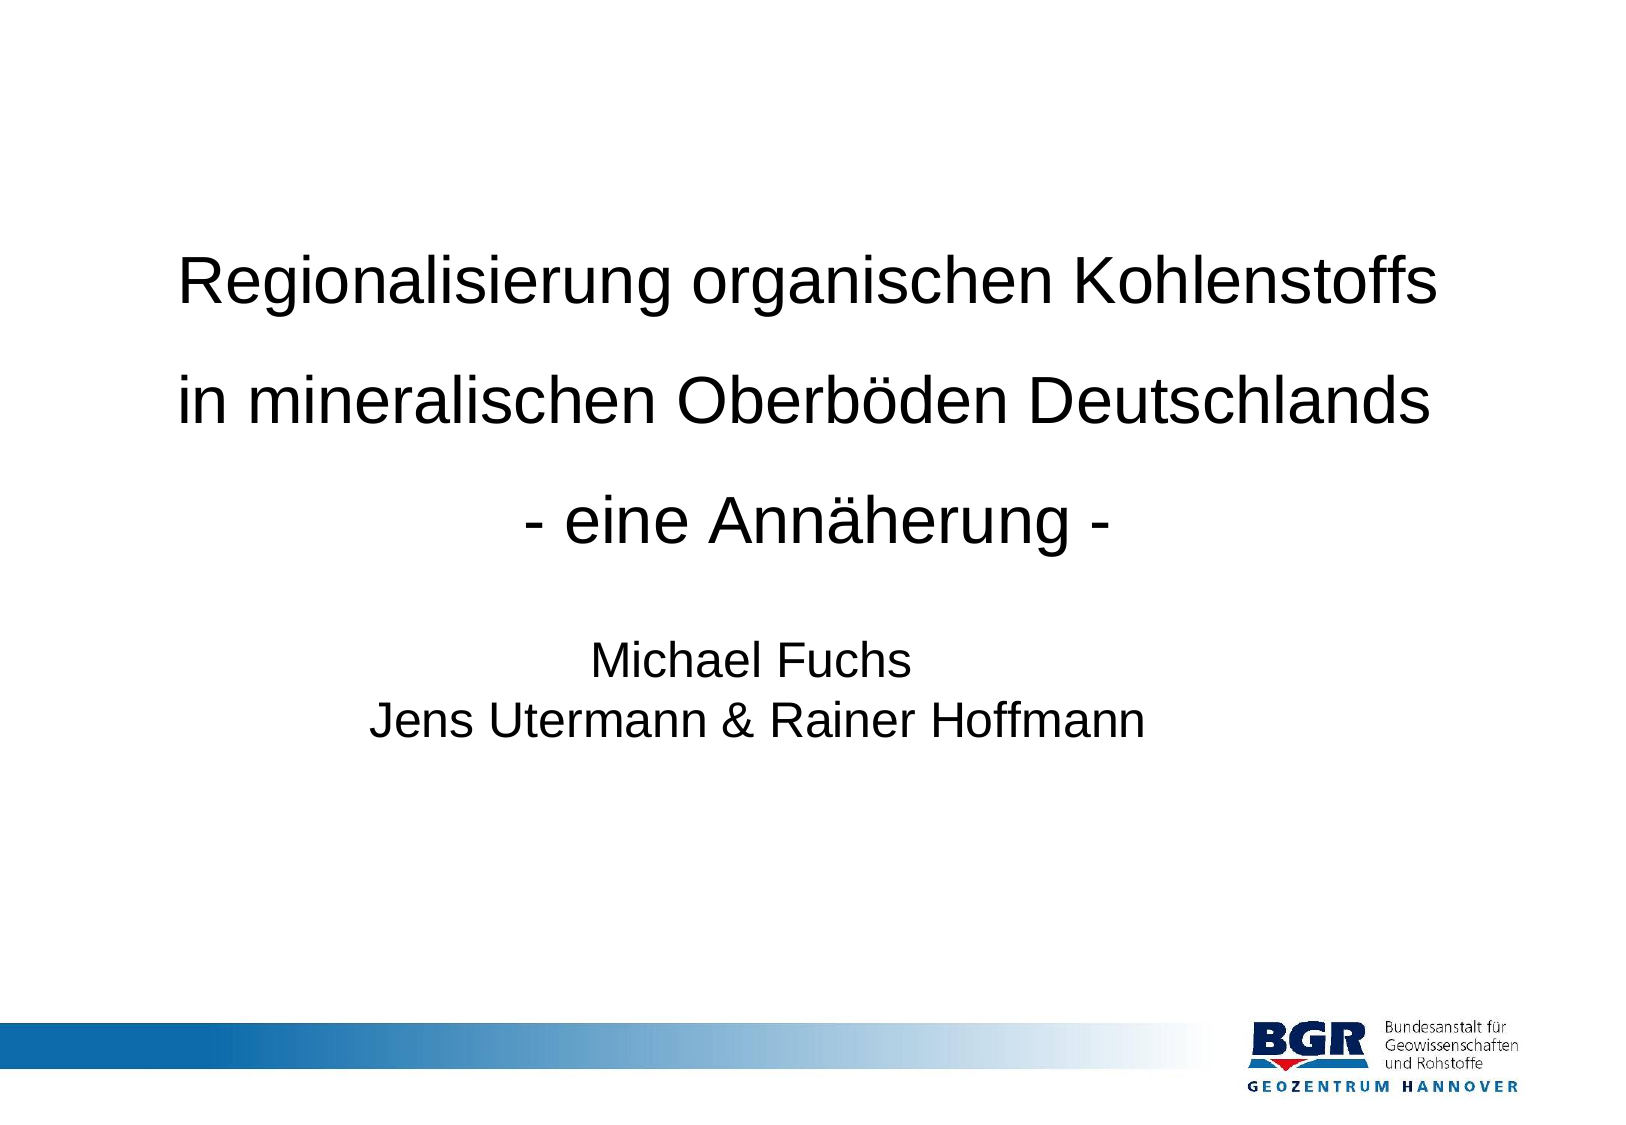

Regionalisierung organischen Kohlenstoffs
in mineralischen Oberböden Deutschlands
- eine Annäherung -
Michael Fuchs
Jens Utermann & Rainer Hoffmann